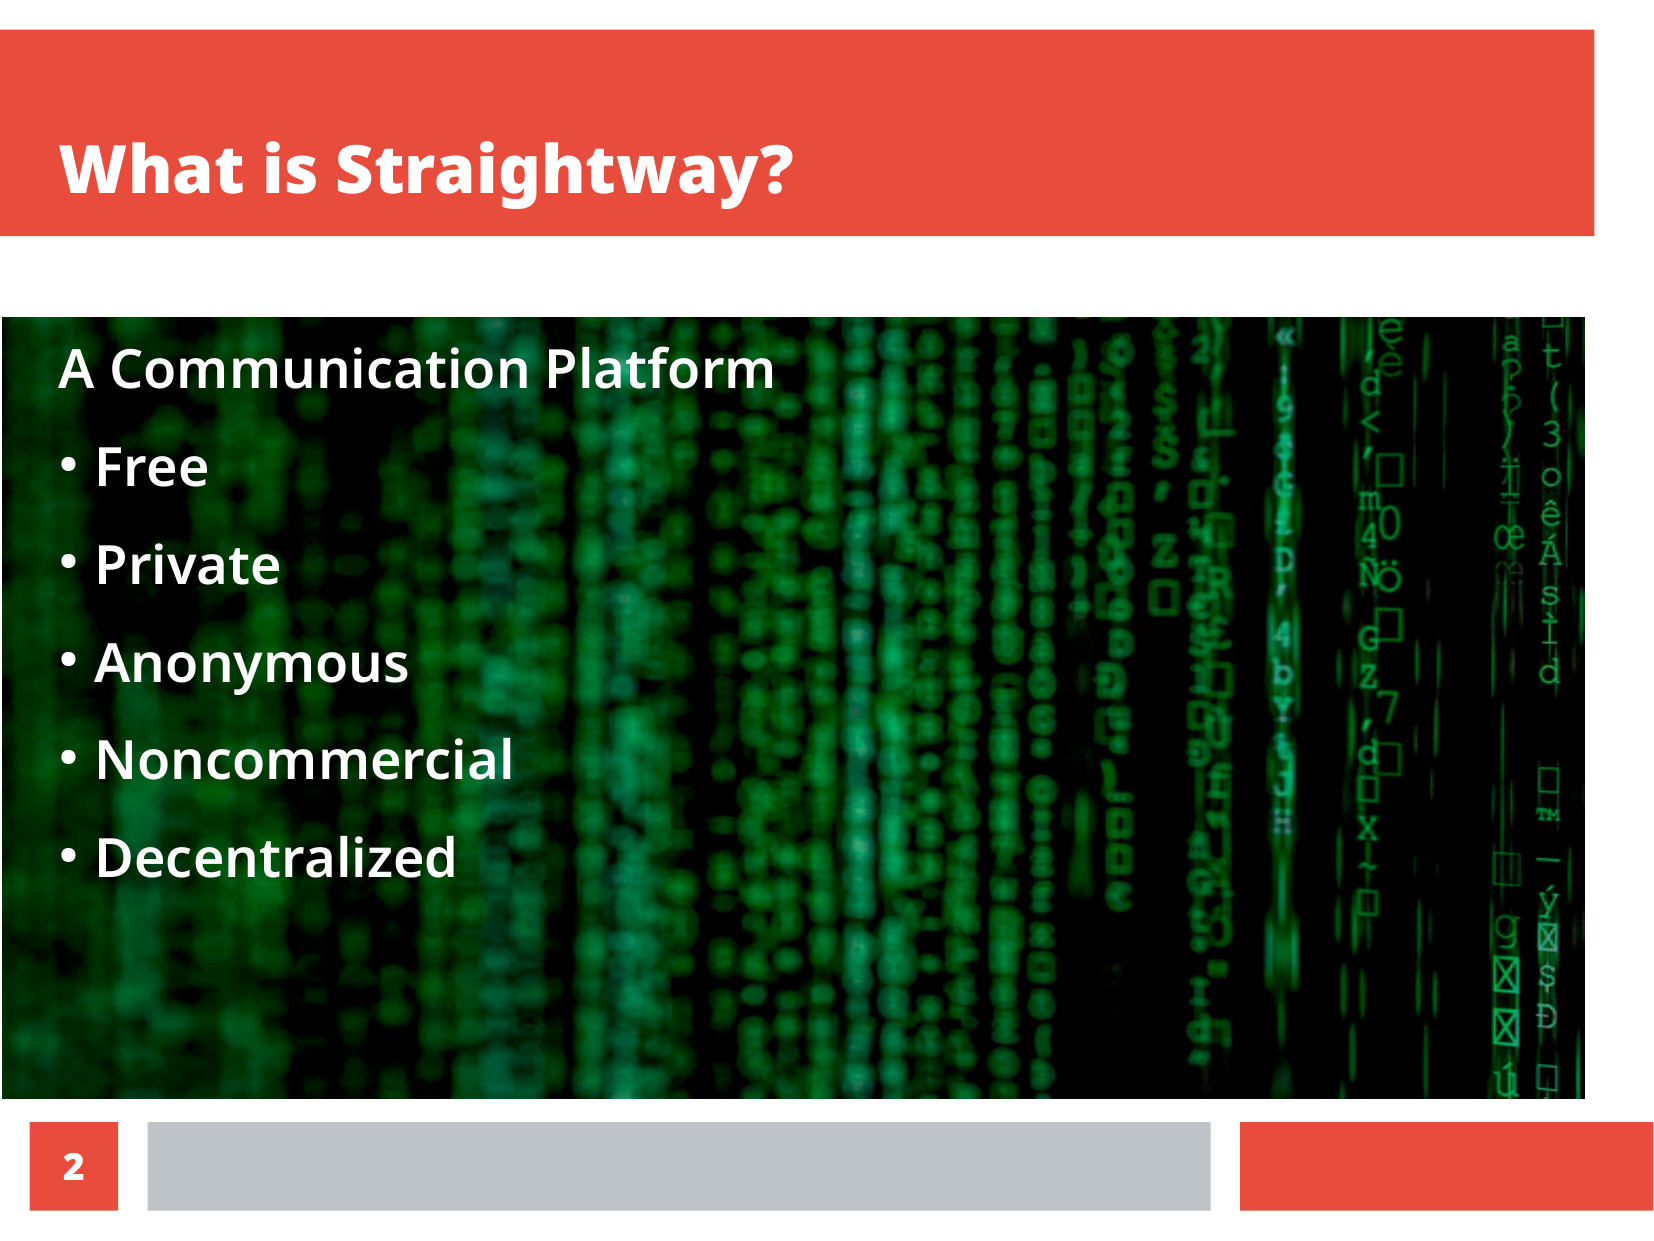

# What is Straightway?
A Communication Platform
Free
Private
Anonymous
Noncommercial
Decentralized
2